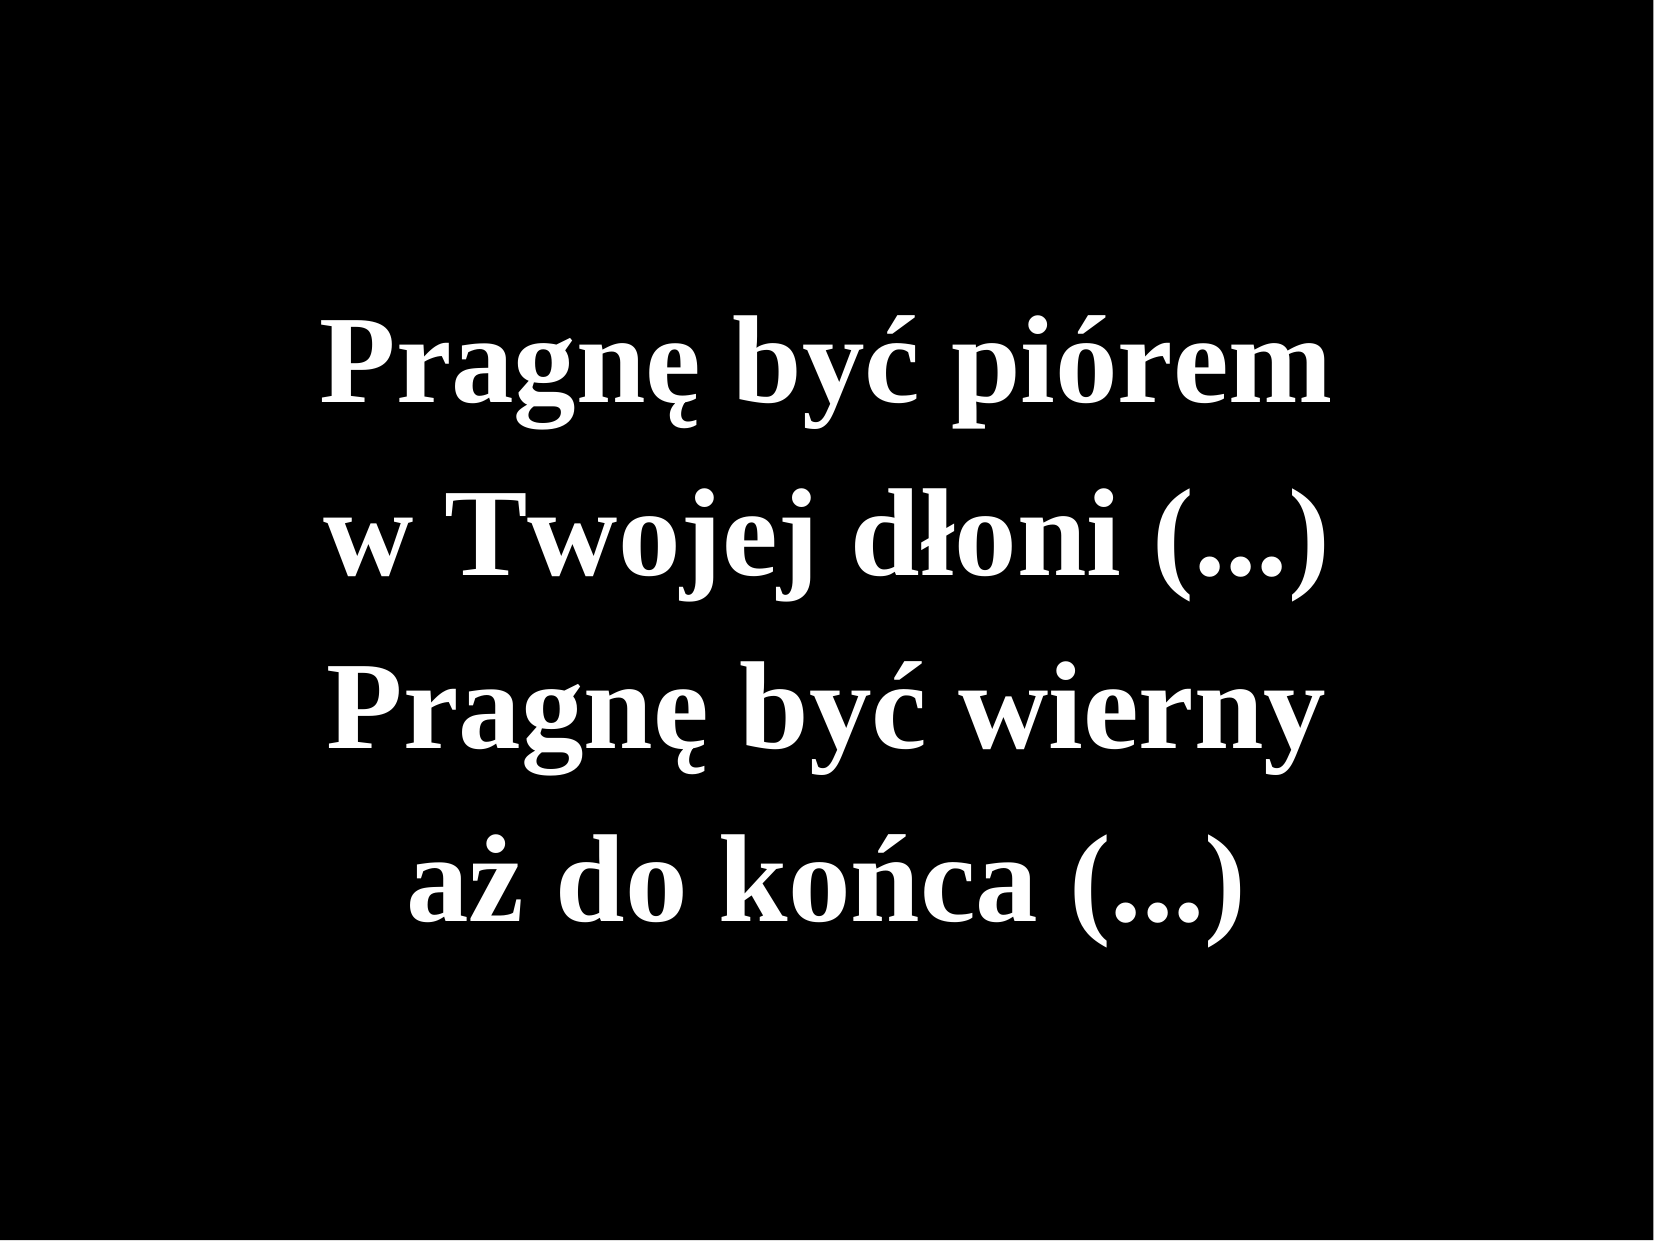

# Pragnę być piórem ppp w Twojej dłoni (...) ppp Pragnę być wierny ppp aż do końca (...)